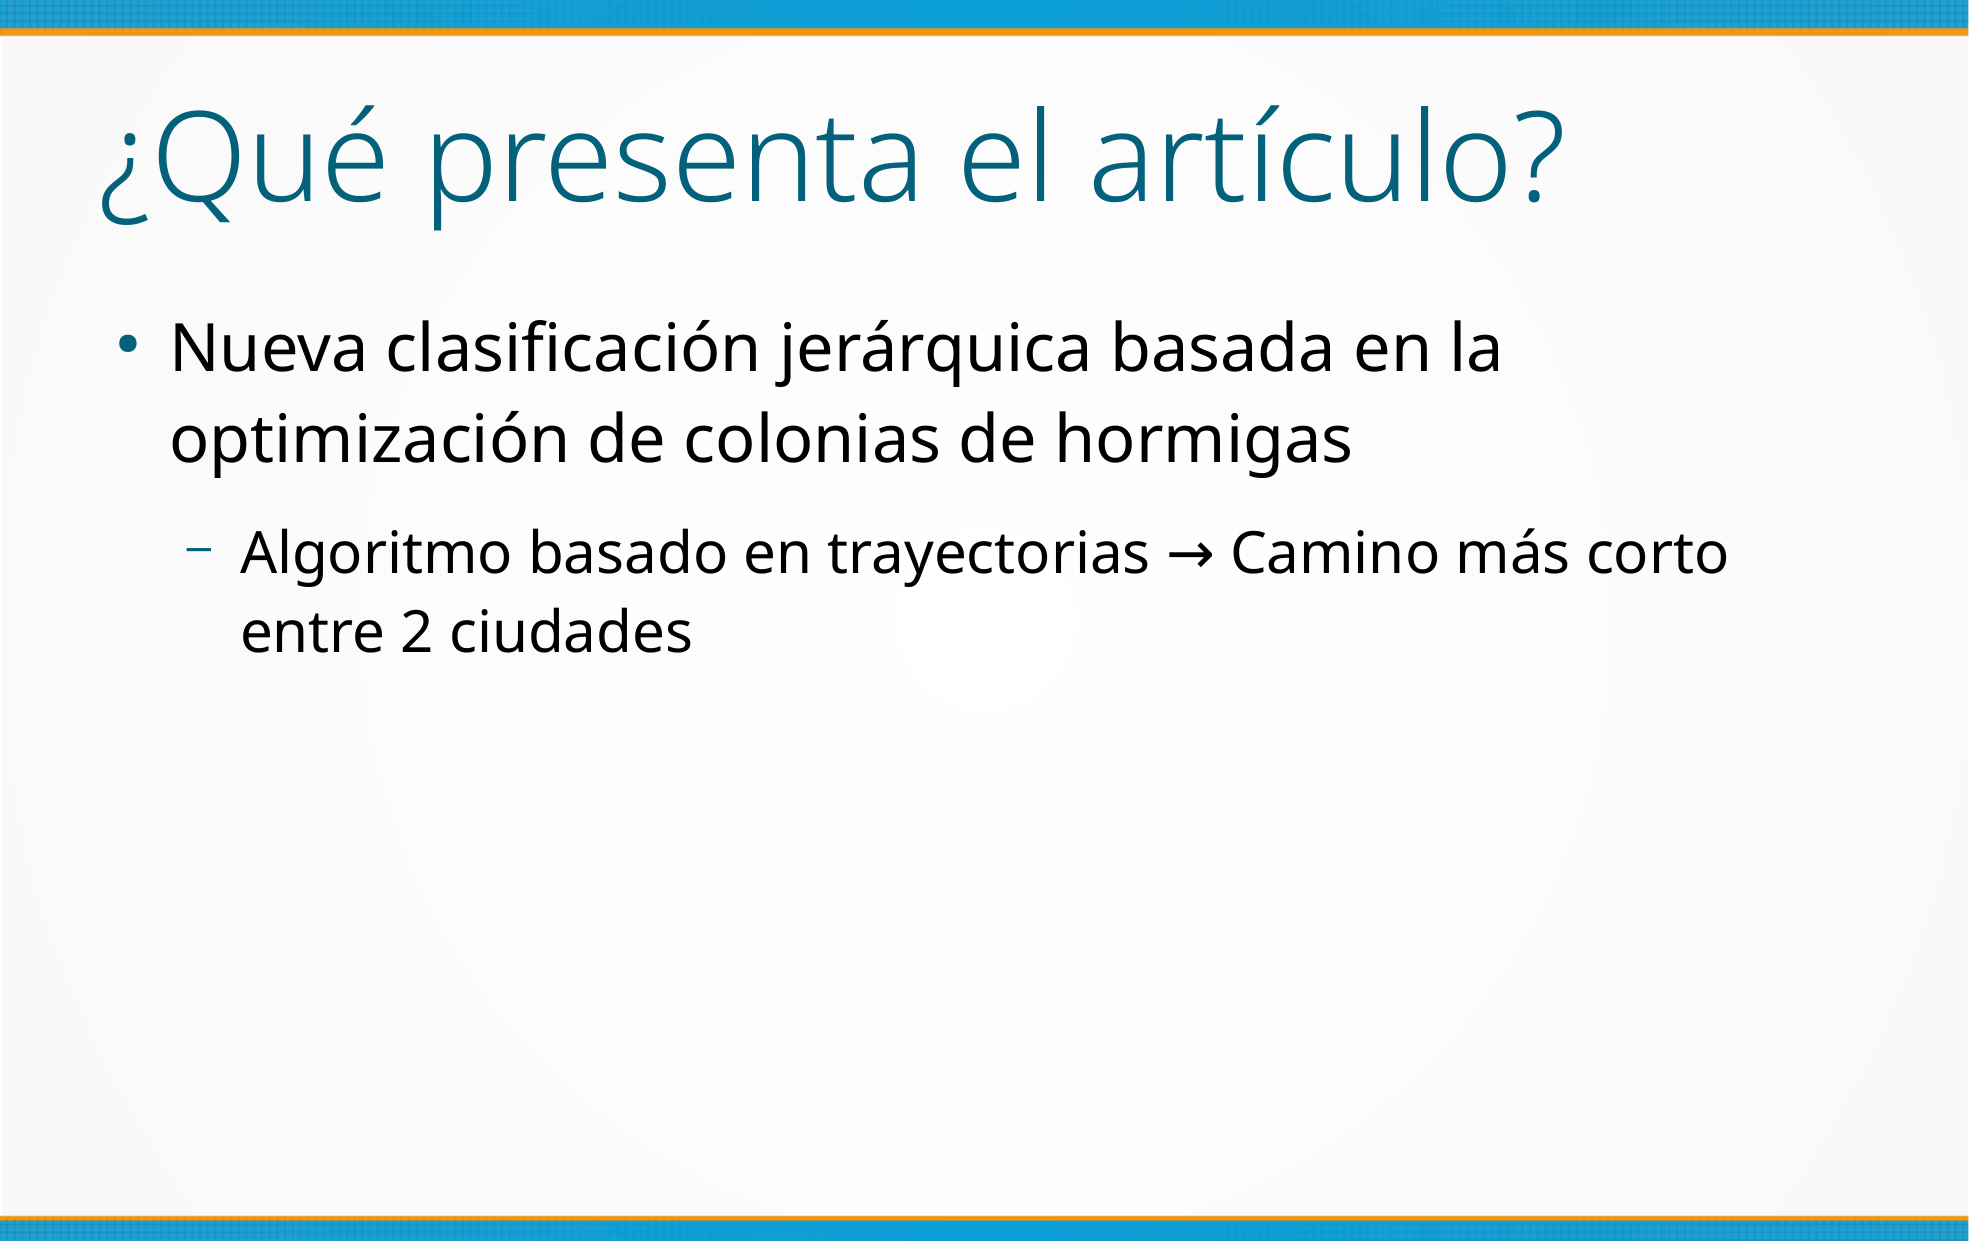

# ¿Qué presenta el artículo?
Nueva clasificación jerárquica basada en la optimización de colonias de hormigas
Algoritmo basado en trayectorias → Camino más corto entre 2 ciudades